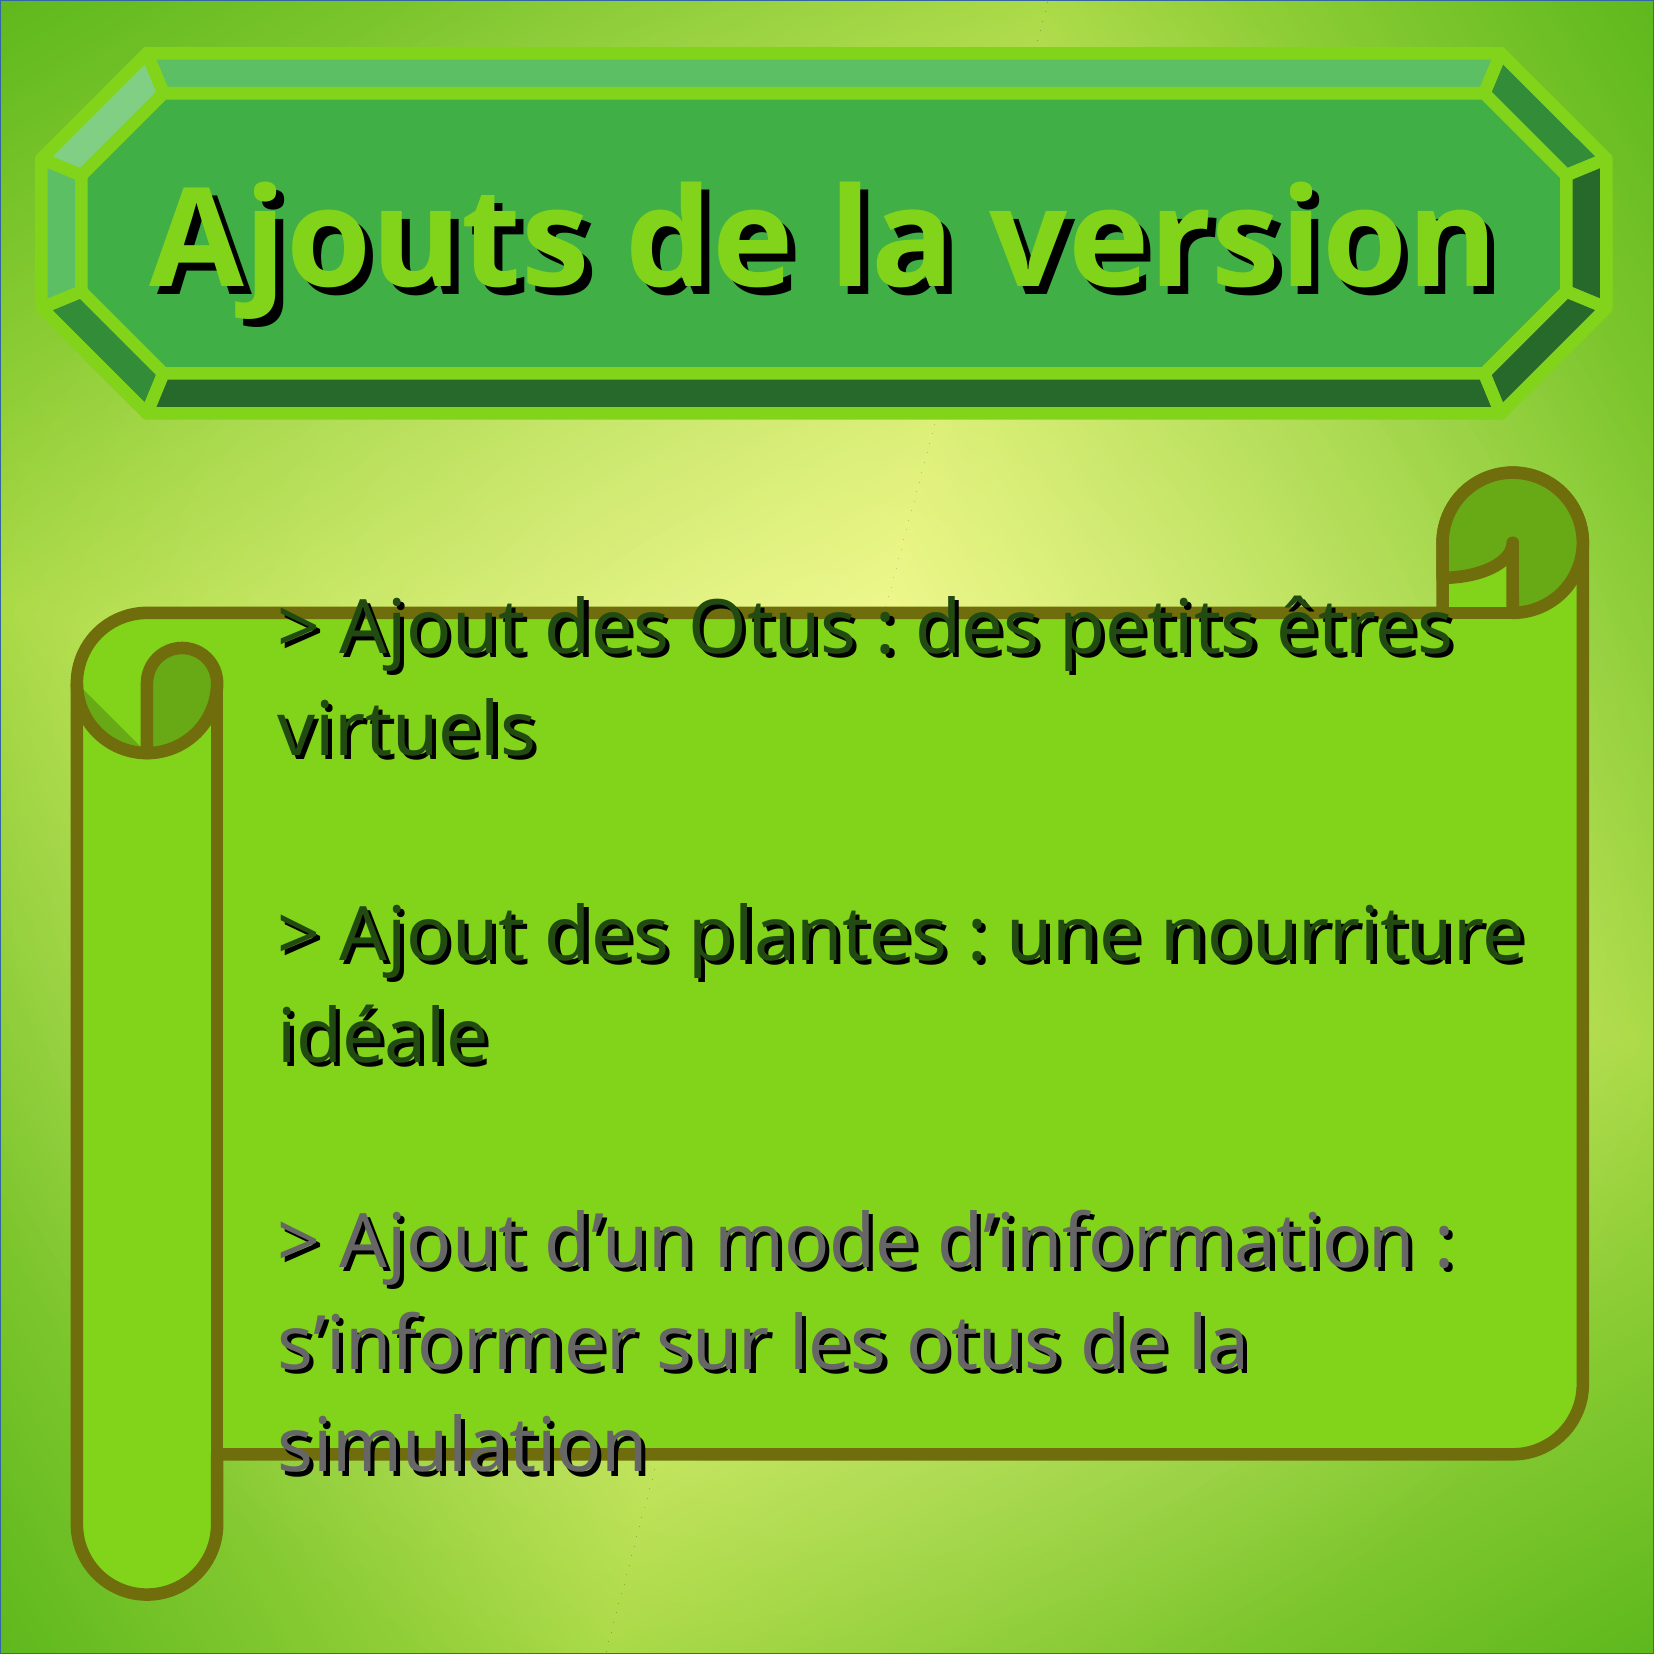

Ajouts de la version
 > Ajout des Otus : des petits êtres
 virtuels
 > Ajout des plantes : une nourriture
 idéale
 > Ajout d’un mode d’information :
 s’informer sur les otus de la
 simulation